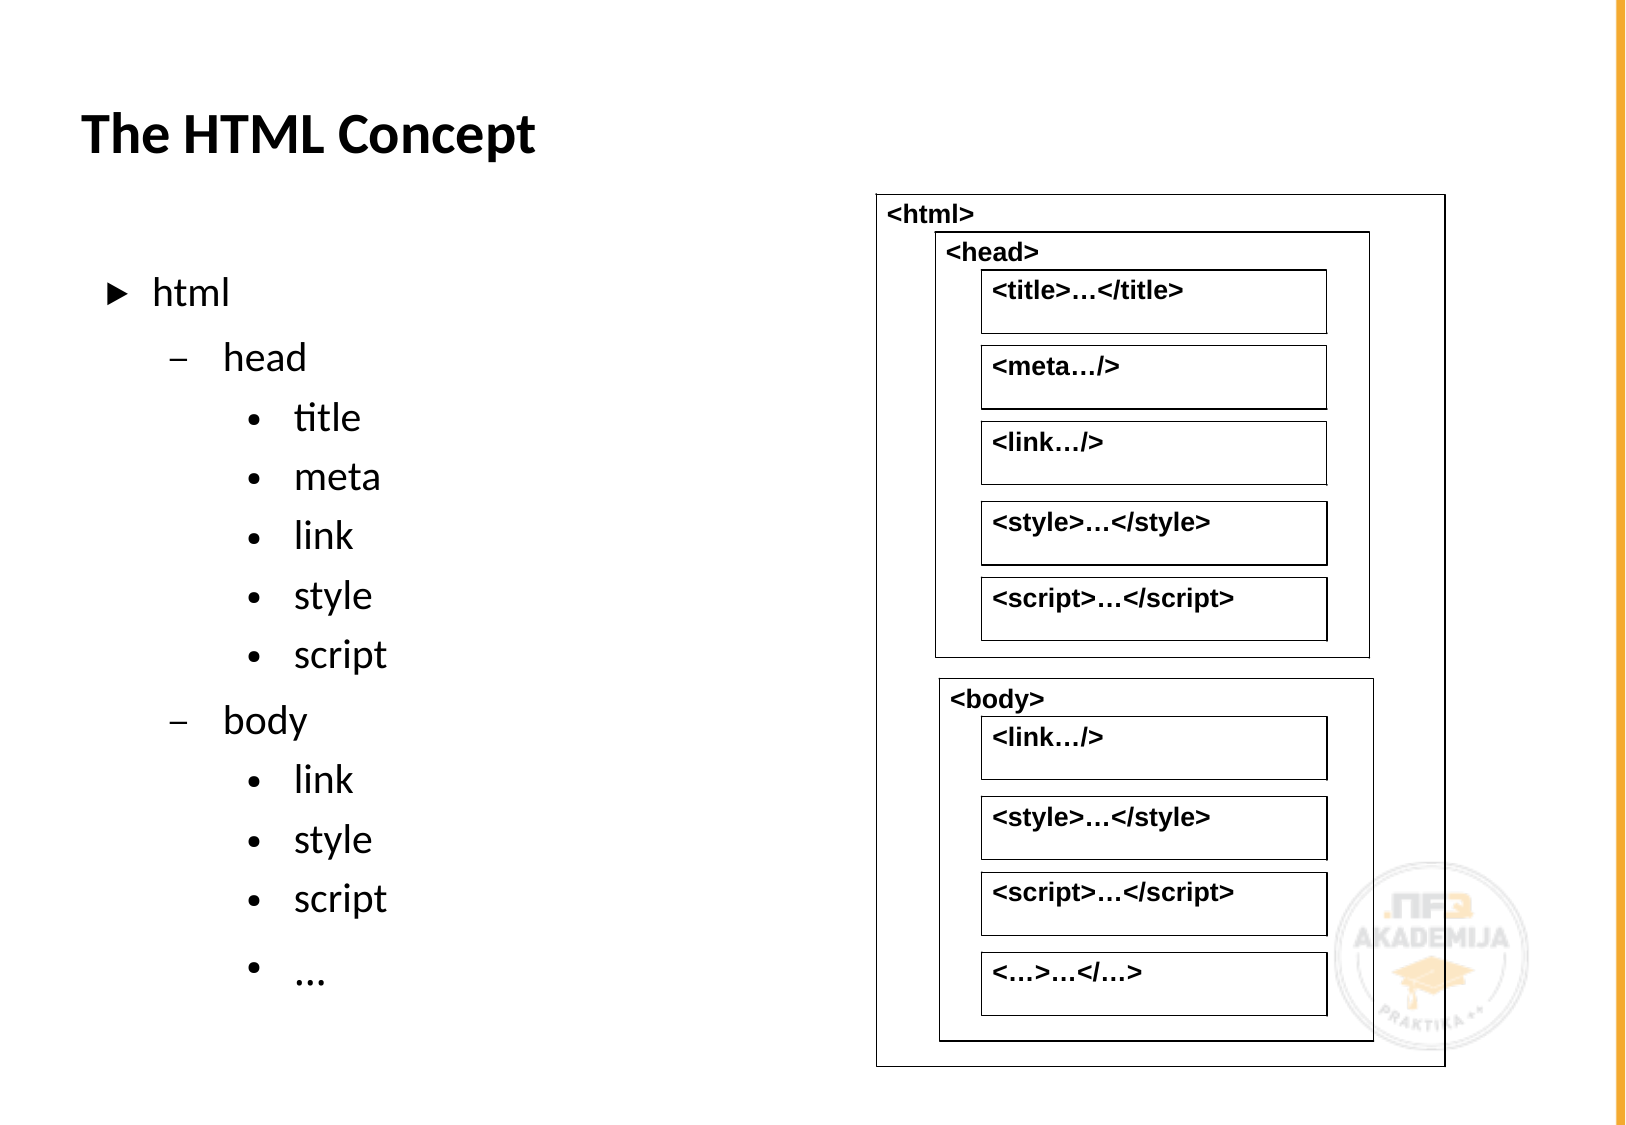

# The HTML Concept
html
head
title
meta
link
style
script
body
link
style
script
…